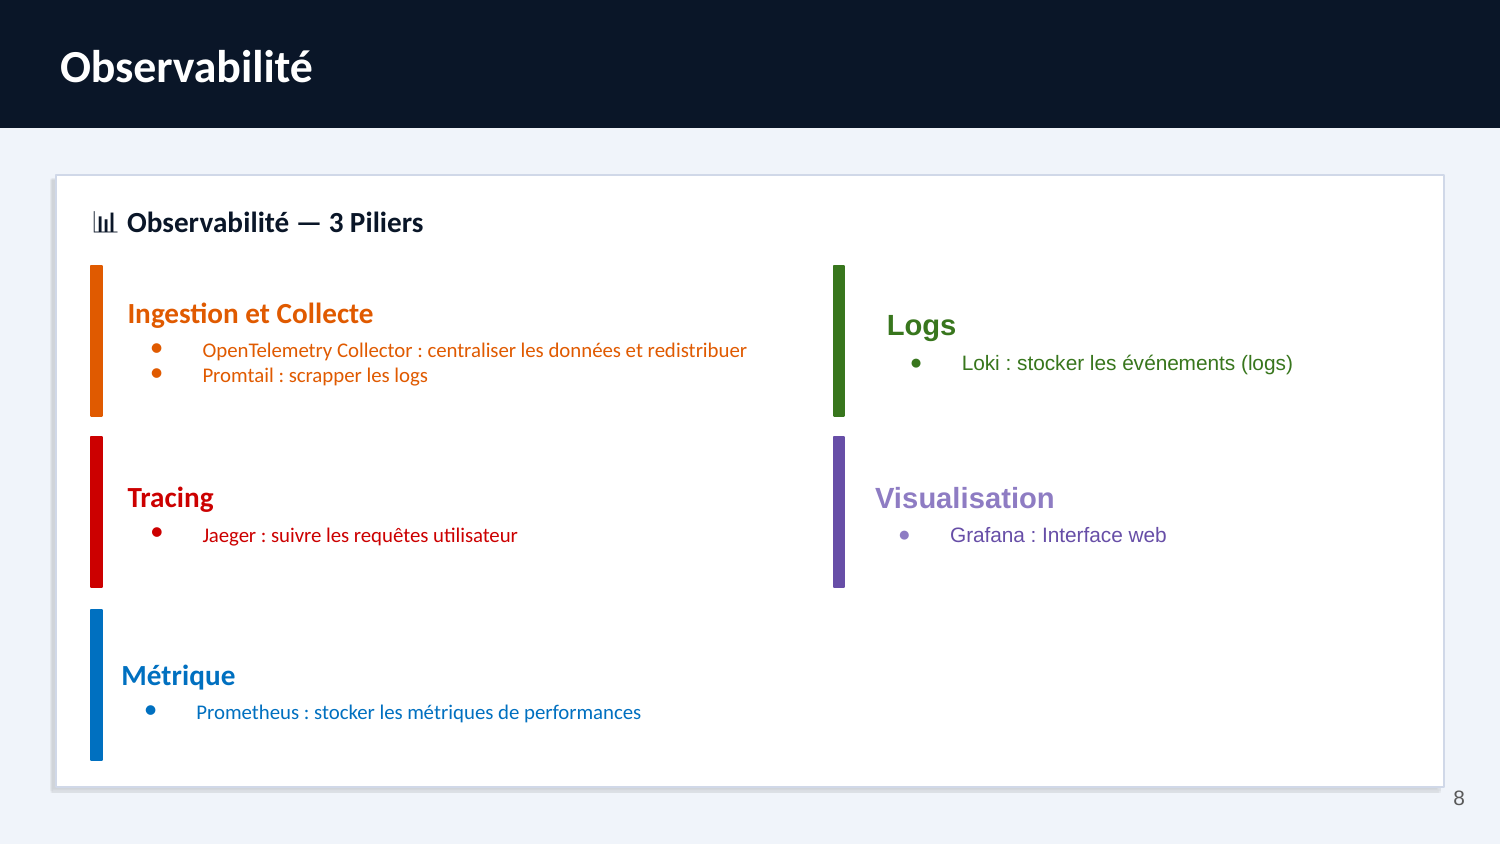

Observabilité
📊 Observabilité — 3 Piliers
Ingestion et Collecte
OpenTelemetry Collector : centraliser les données et redistribuer
Promtail : scrapper les logs
Logs
Loki : stocker les événements (logs)
Tracing
Jaeger : suivre les requêtes utilisateur
Visualisation
Grafana : Interface web
Métrique
Prometheus : stocker les métriques de performances